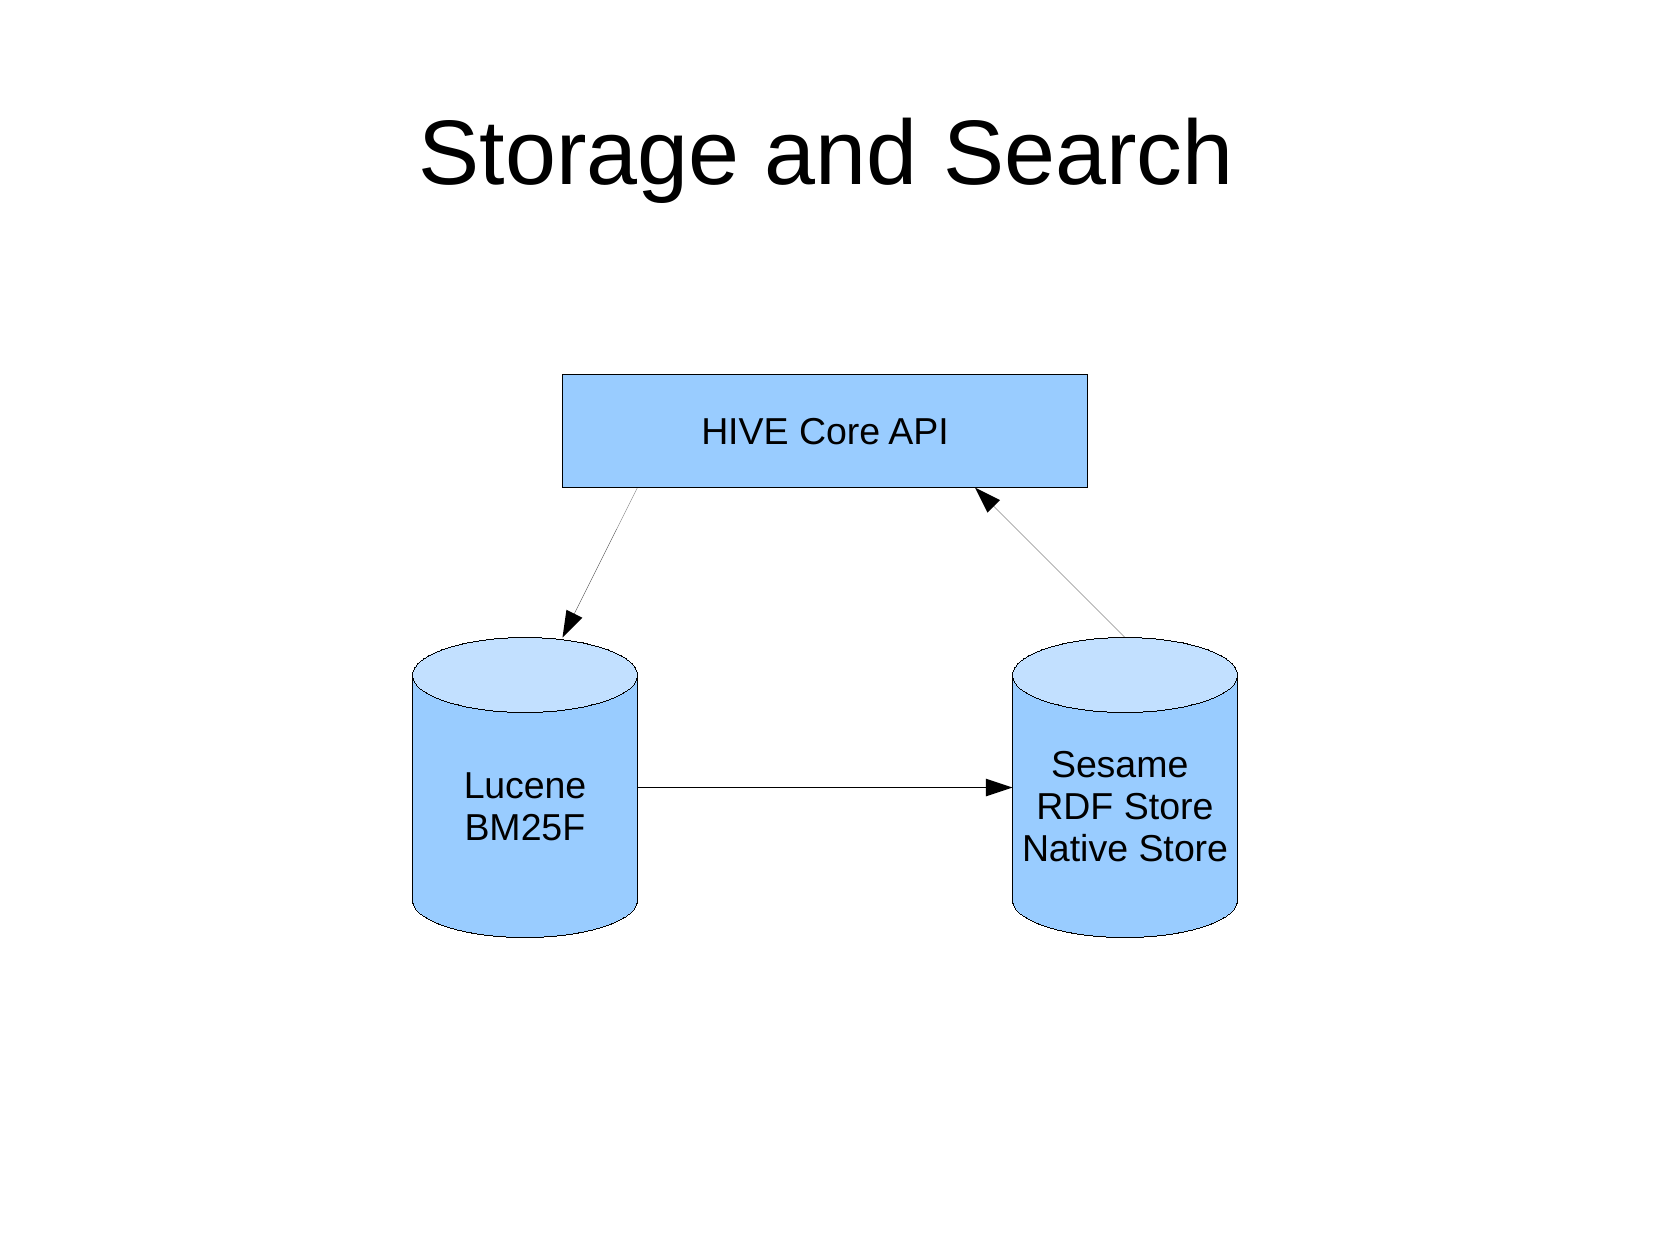

# Storage and Search
HIVE Core API
Lucene
BM25F
Sesame
RDF Store
Native Store